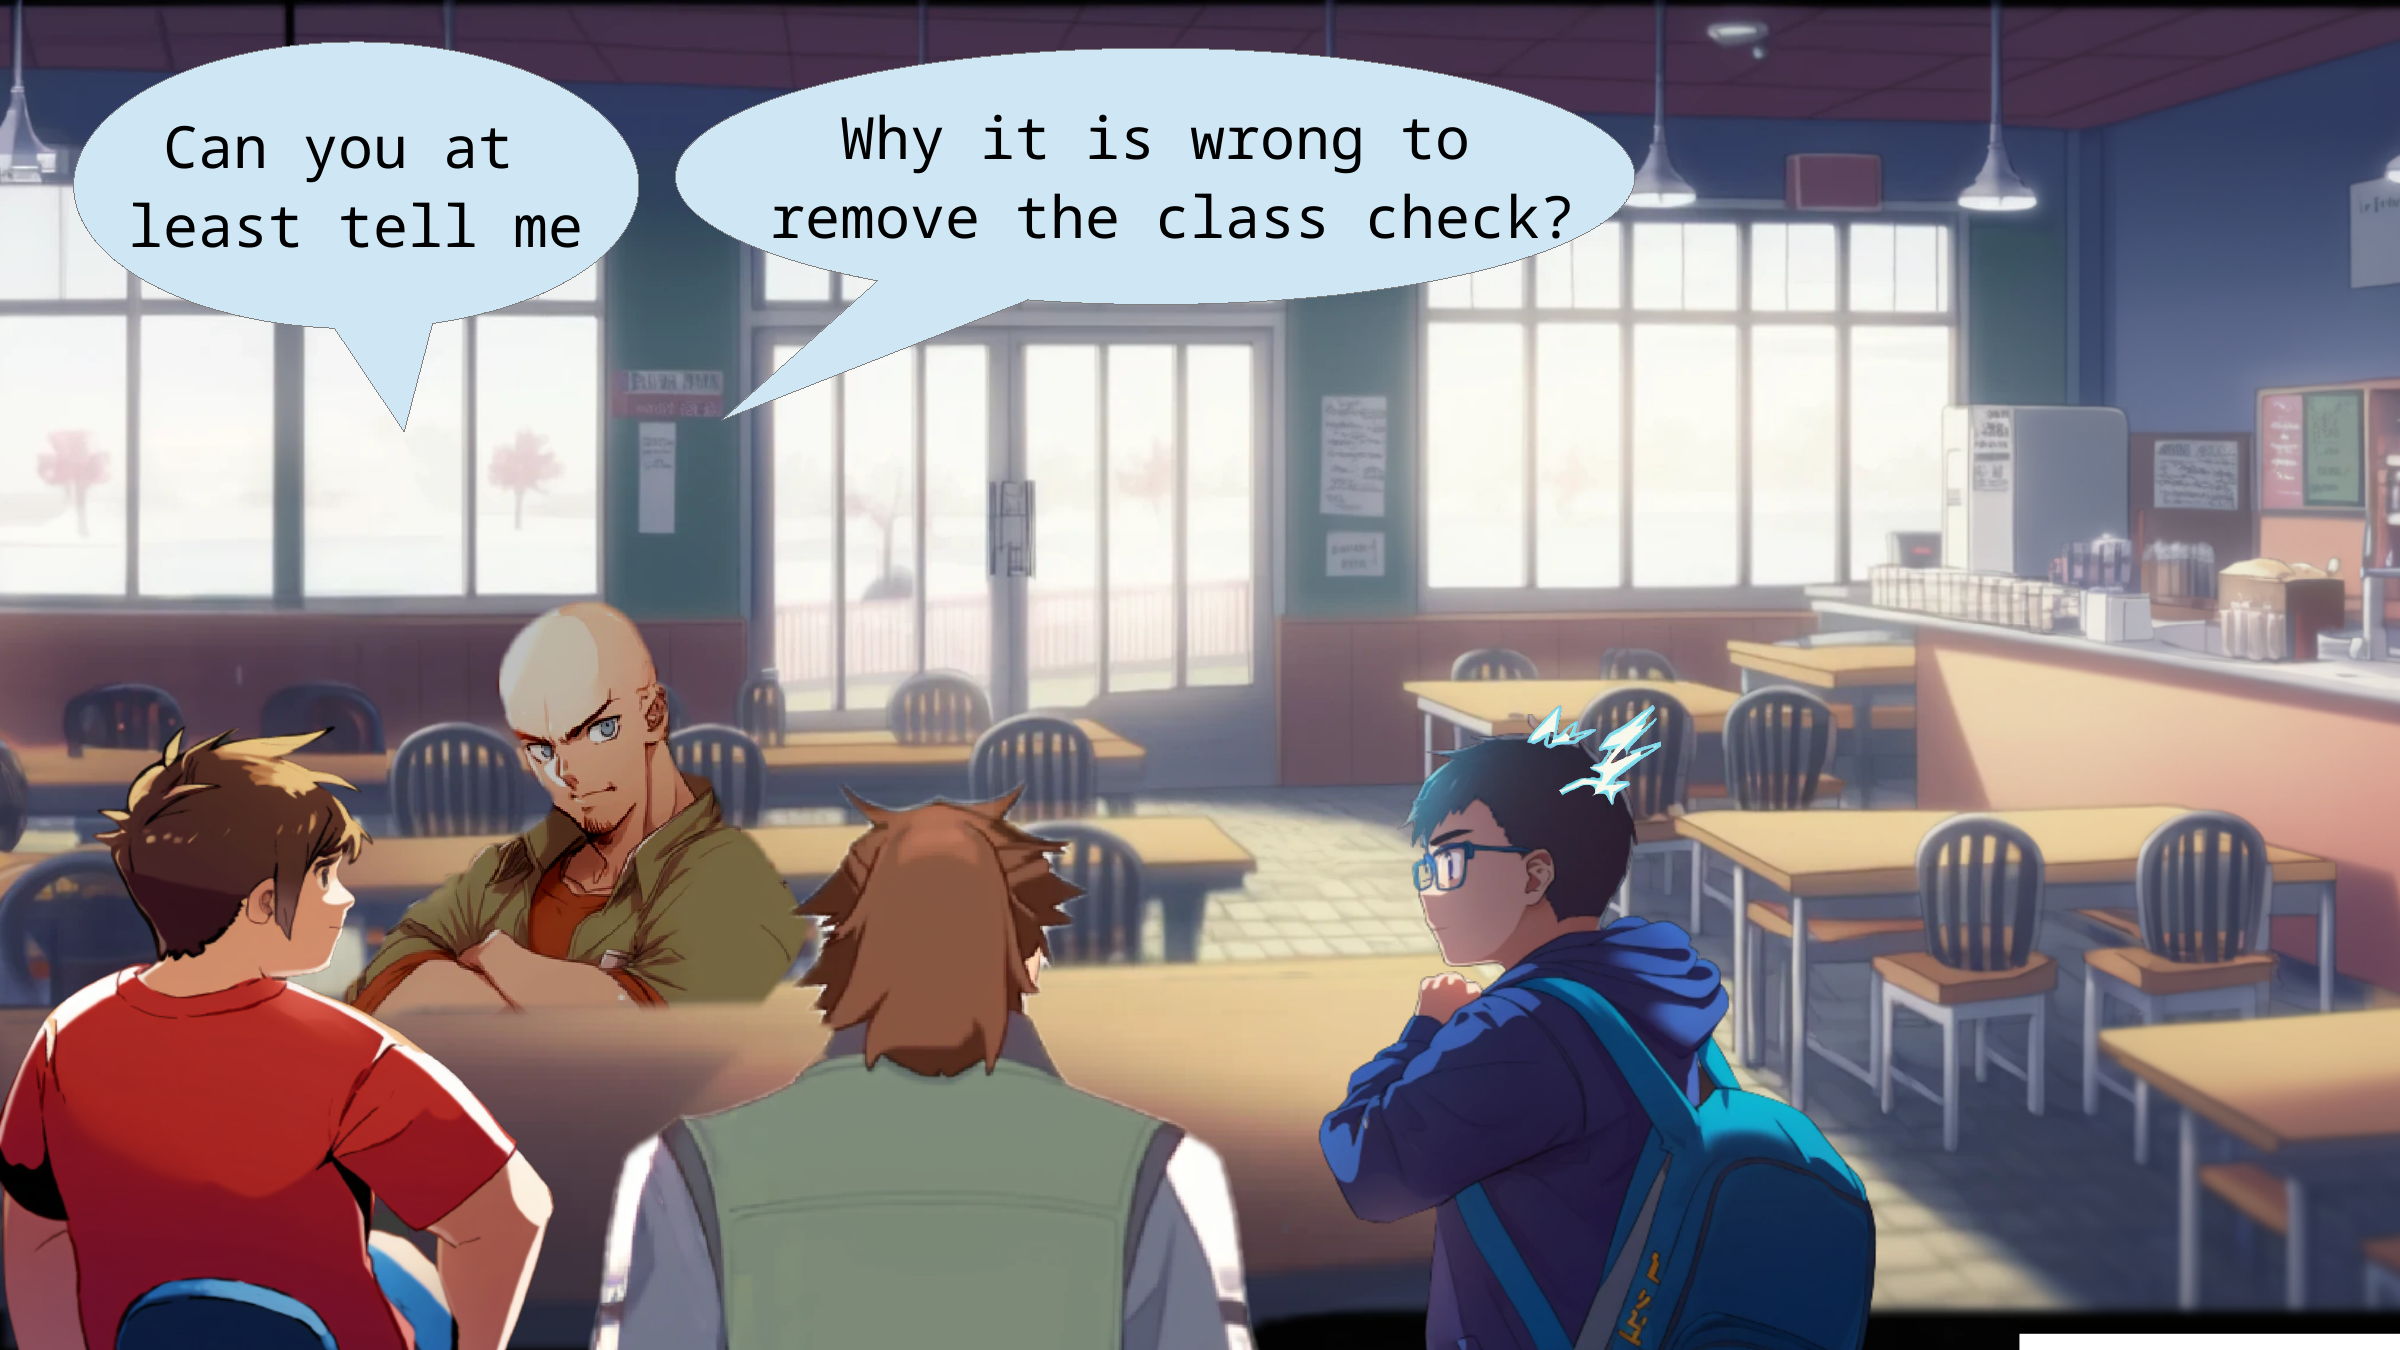

Can you at
least tell me
Why it is wrong to
 remove the class check?